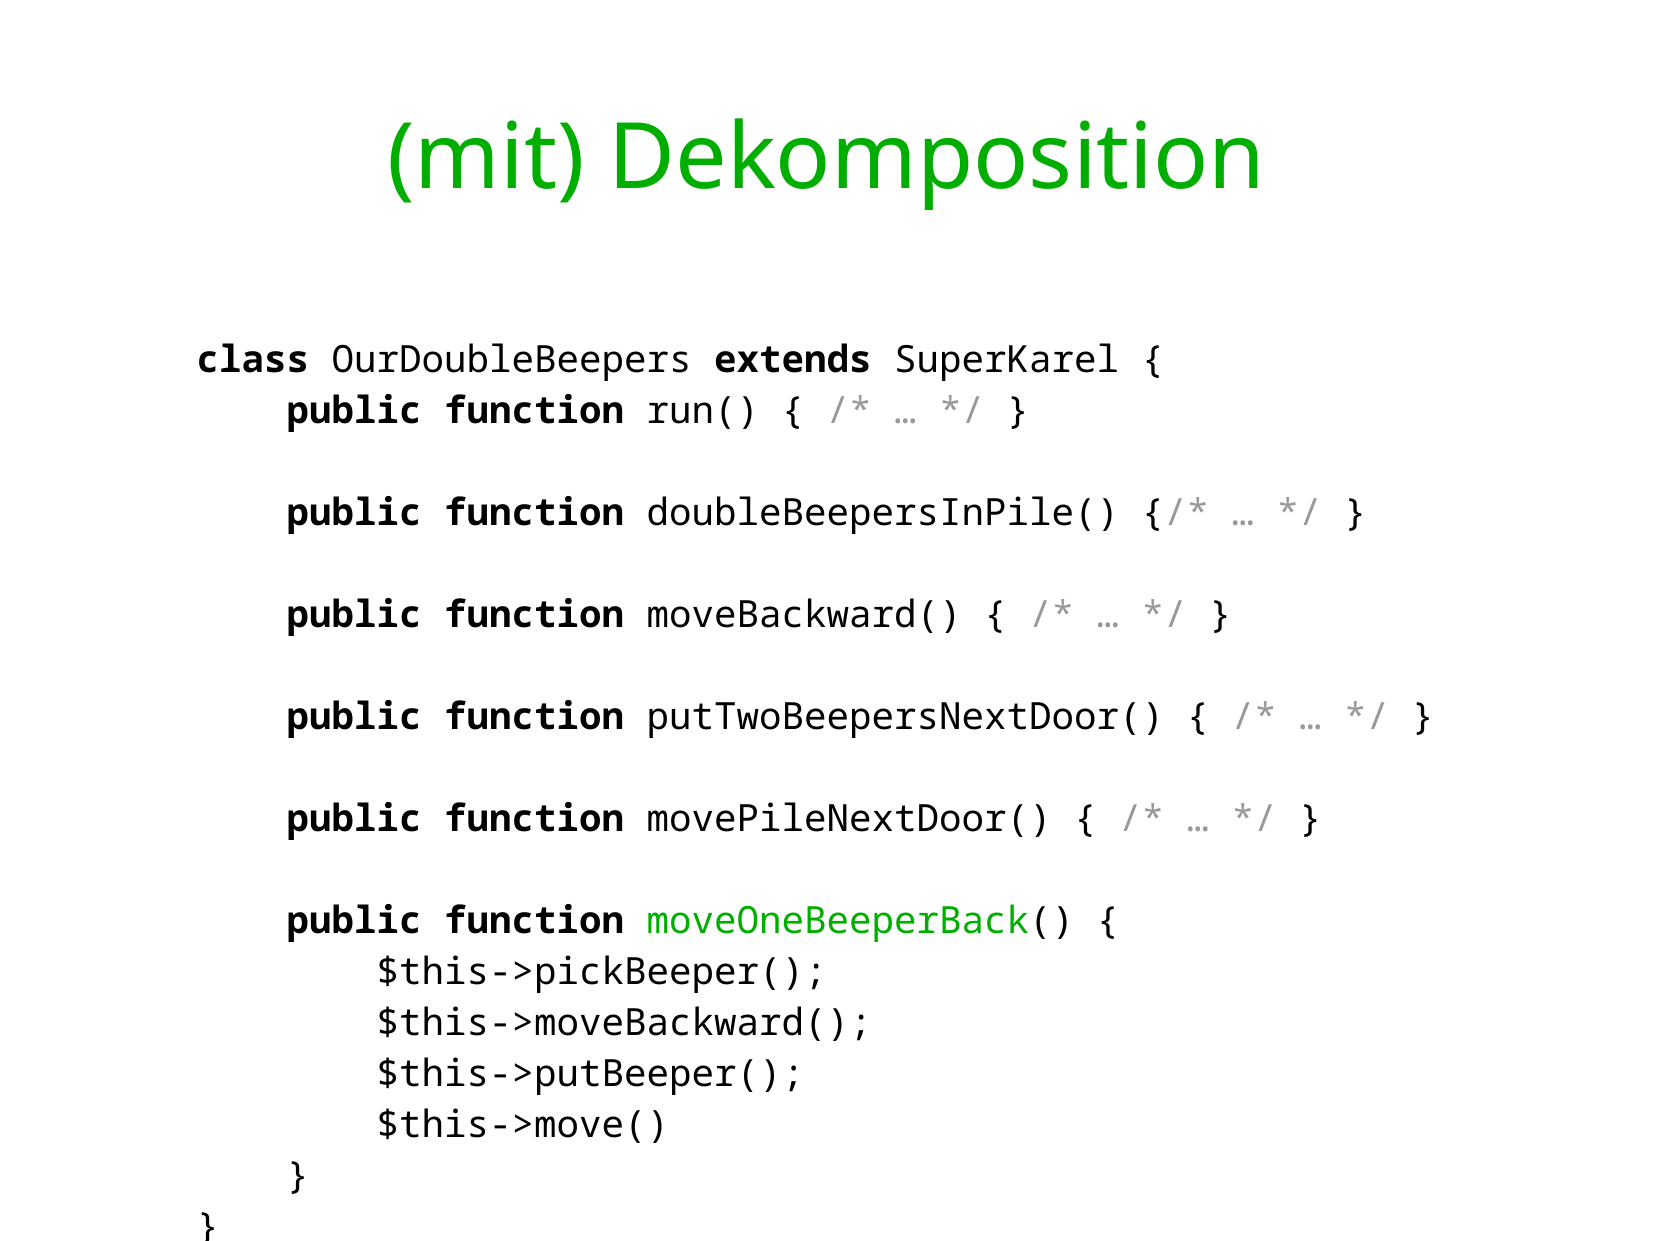

# (mit) Dekomposition
class OurDoubleBeepers extends SuperKarel {
 public function run() { /* … */ }
 public function doubleBeepersInPile() {/* … */ }
 public function moveBackward() { /* … */ }
 public function putTwoBeepersNextDoor() { /* … */ }
 public function movePileNextDoor() { /* … */ }
 public function moveOneBeeperBack() {
 $this->pickBeeper();
 $this->moveBackward();
 $this->putBeeper();
 $this->move()
 }
}